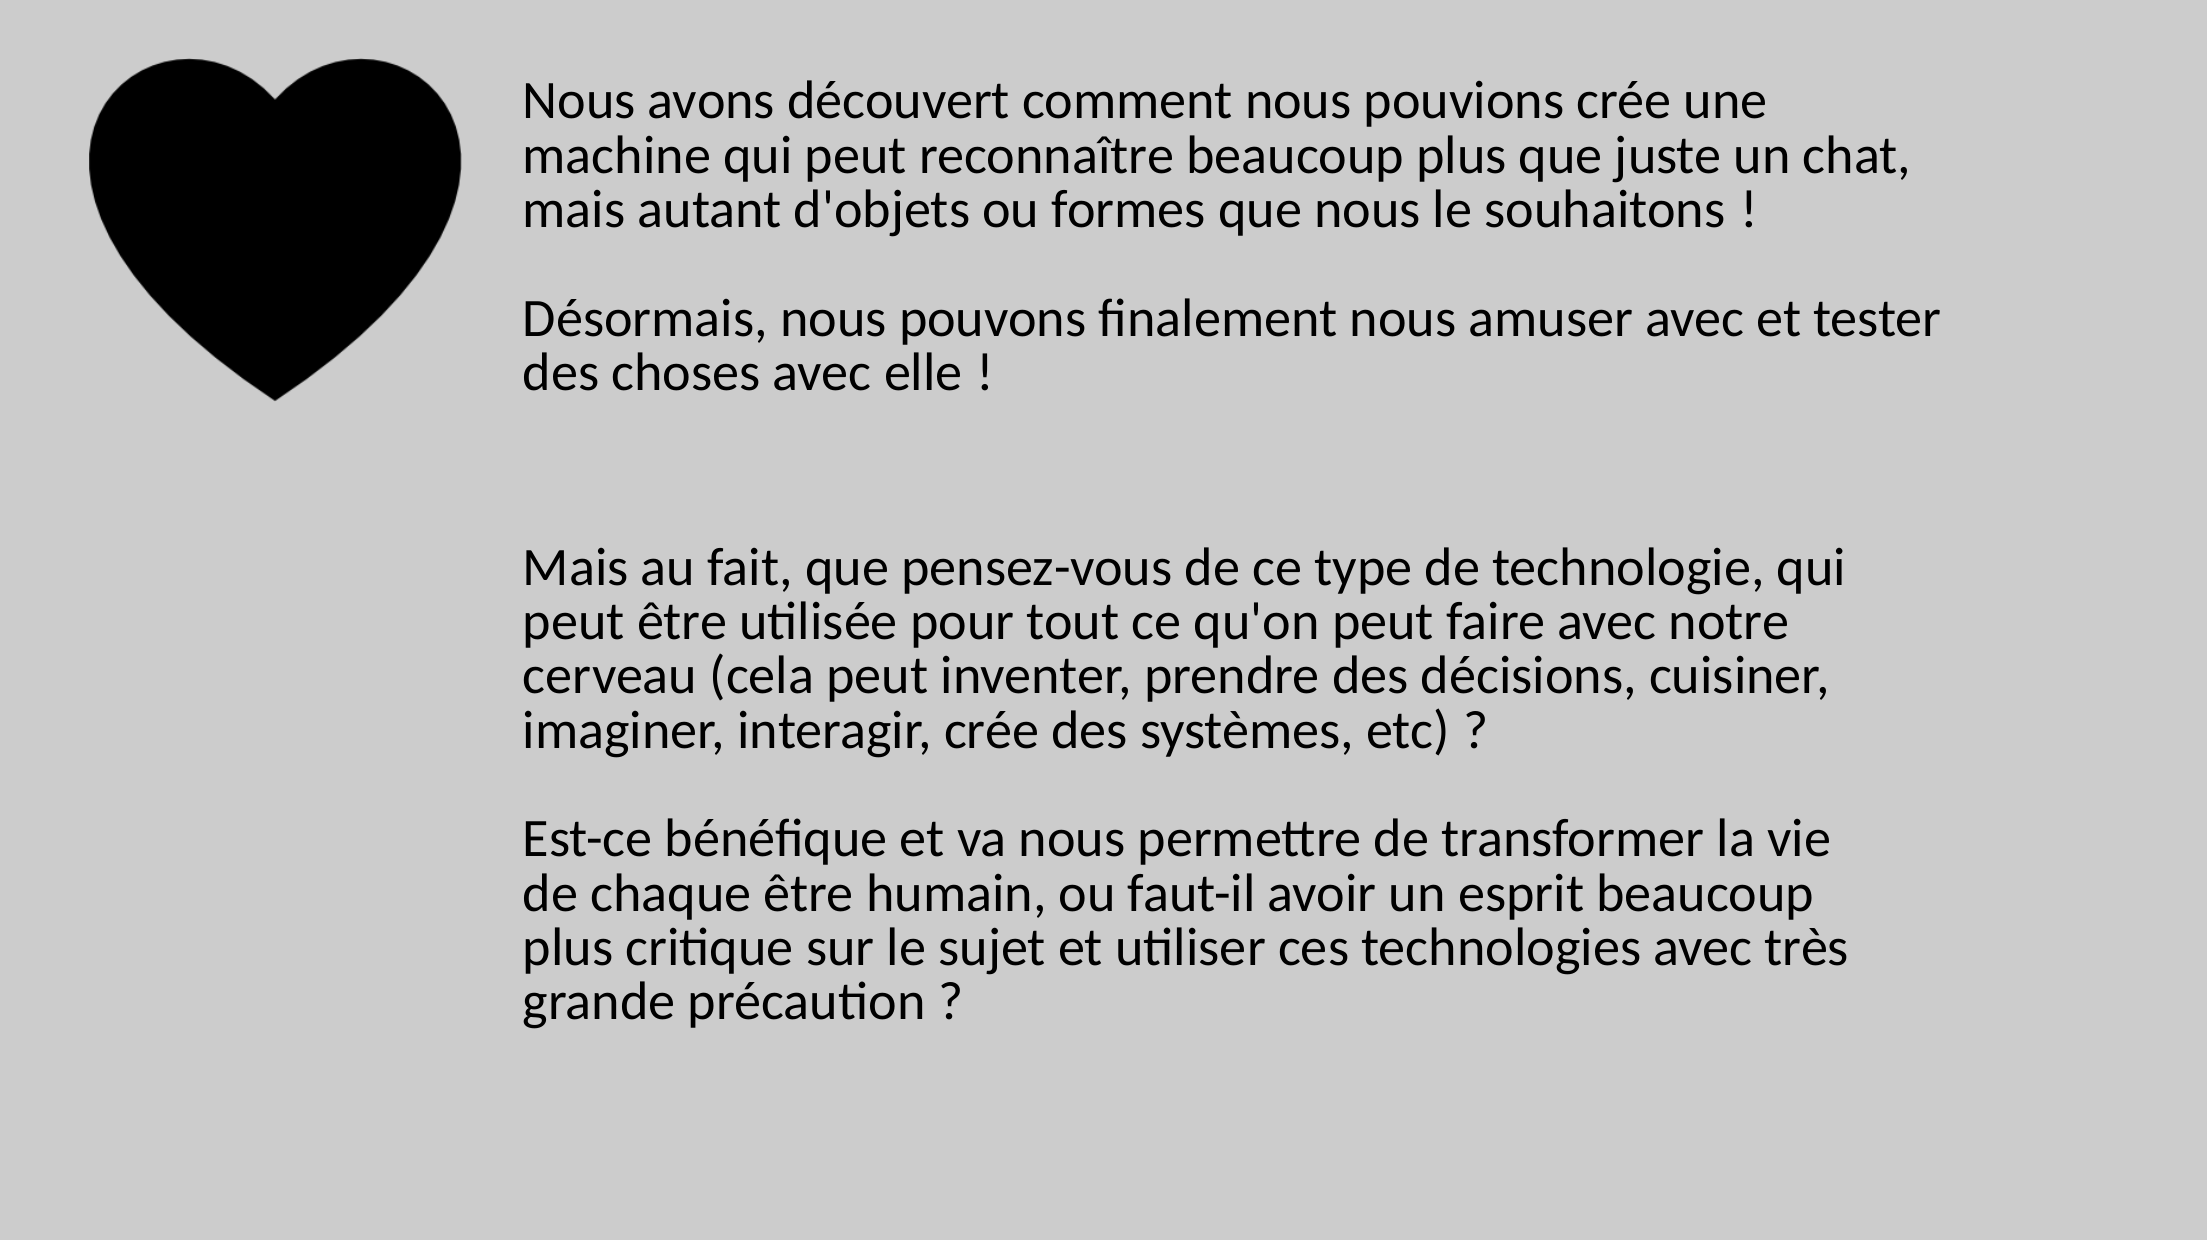

Nous avons découvert comment nous pouvions crée une machine qui peut reconnaître beaucoup plus que juste un chat, mais autant d'objets ou formes que nous le souhaitons !
Désormais, nous pouvons finalement nous amuser avec et tester des choses avec elle !
Mais au fait, que pensez-vous de ce type de technologie, qui peut être utilisée pour tout ce qu'on peut faire avec notre cerveau (cela peut inventer, prendre des décisions, cuisiner, imaginer, interagir, crée des systèmes, etc) ?
Est-ce bénéfique et va nous permettre de transformer la vie de chaque être humain, ou faut-il avoir un esprit beaucoup plus critique sur le sujet et utiliser ces technologies avec très grande précaution ?